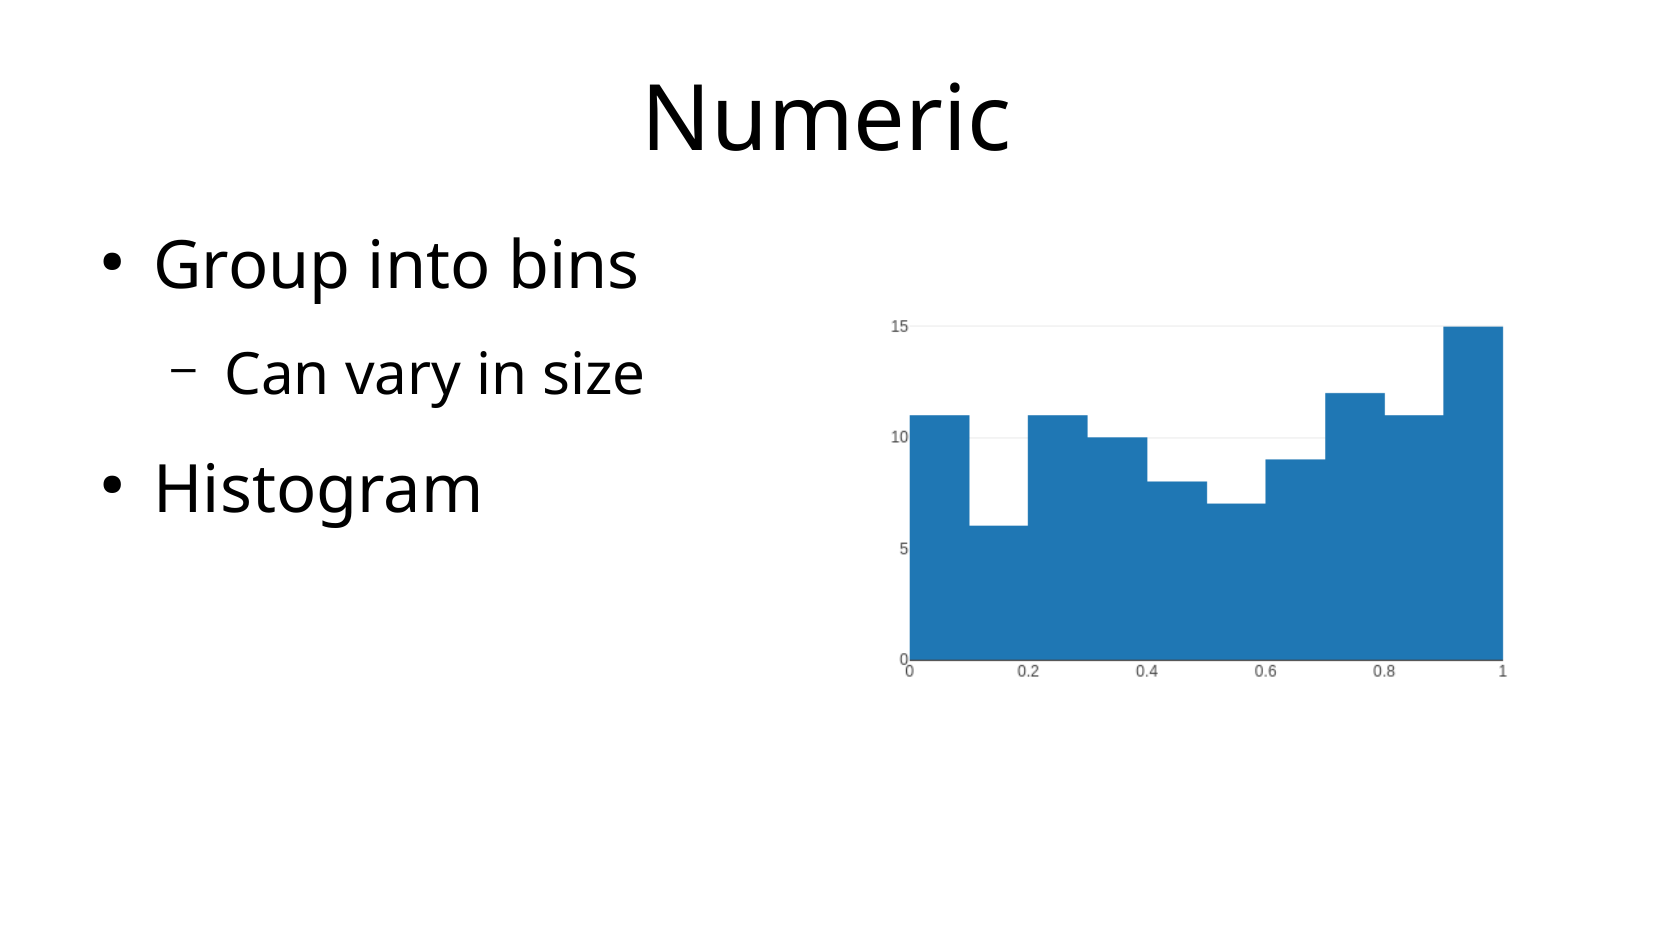

# Numeric
Group into bins
Can vary in size
Histogram